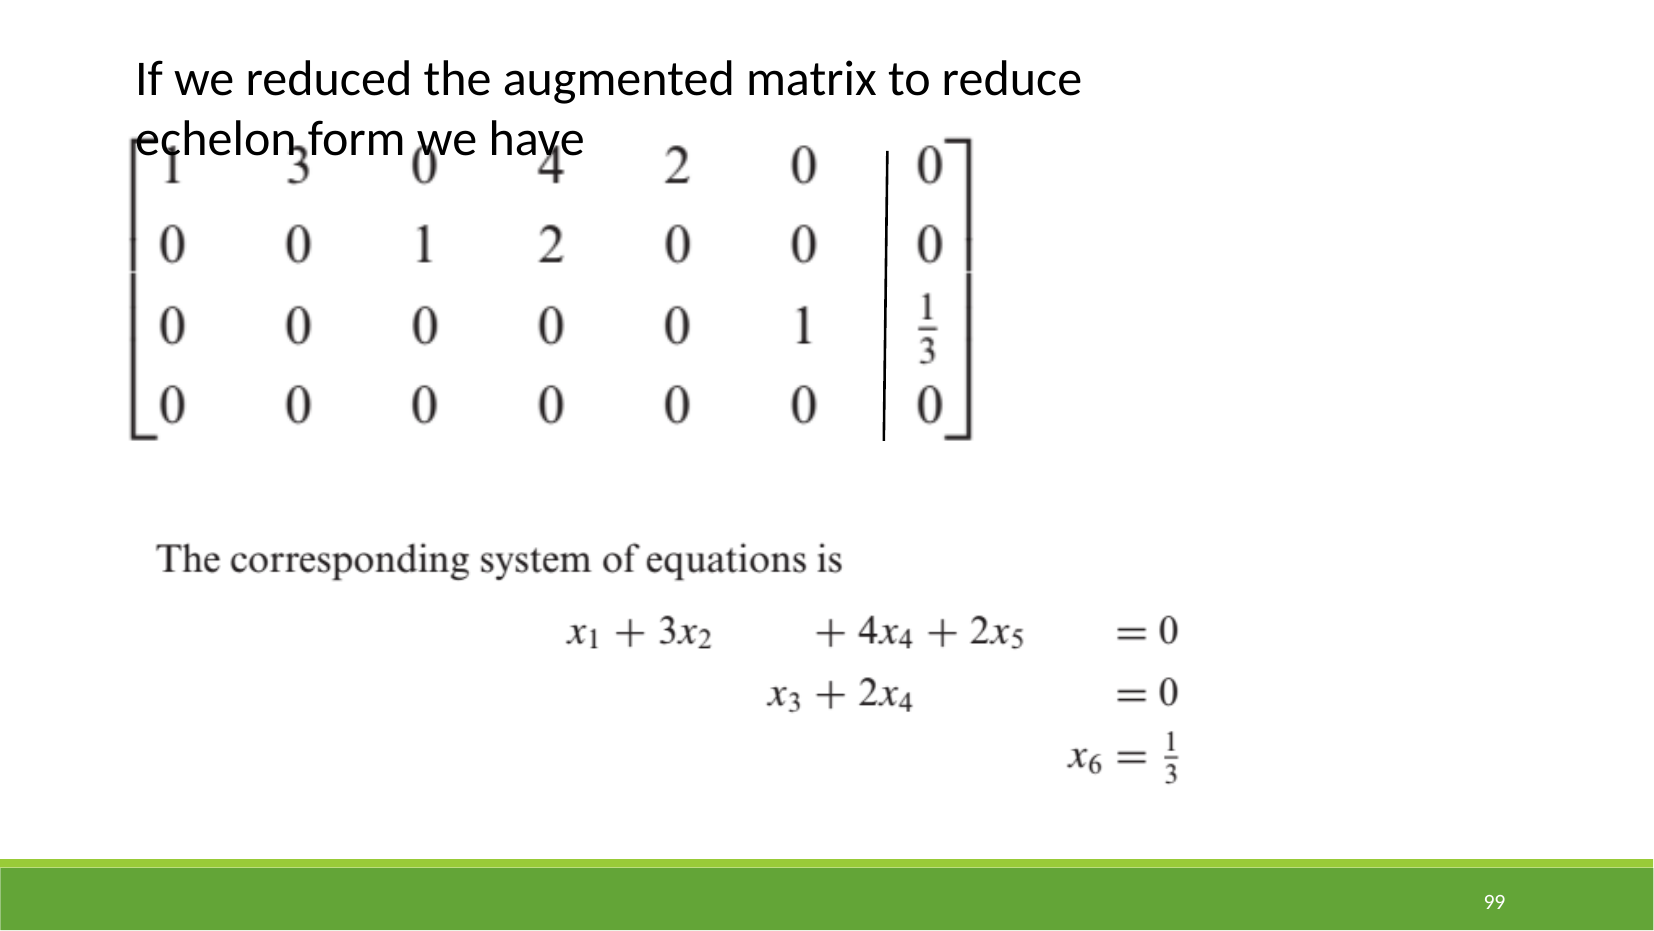

If we reduced the augmented matrix to reduce echelon form we have